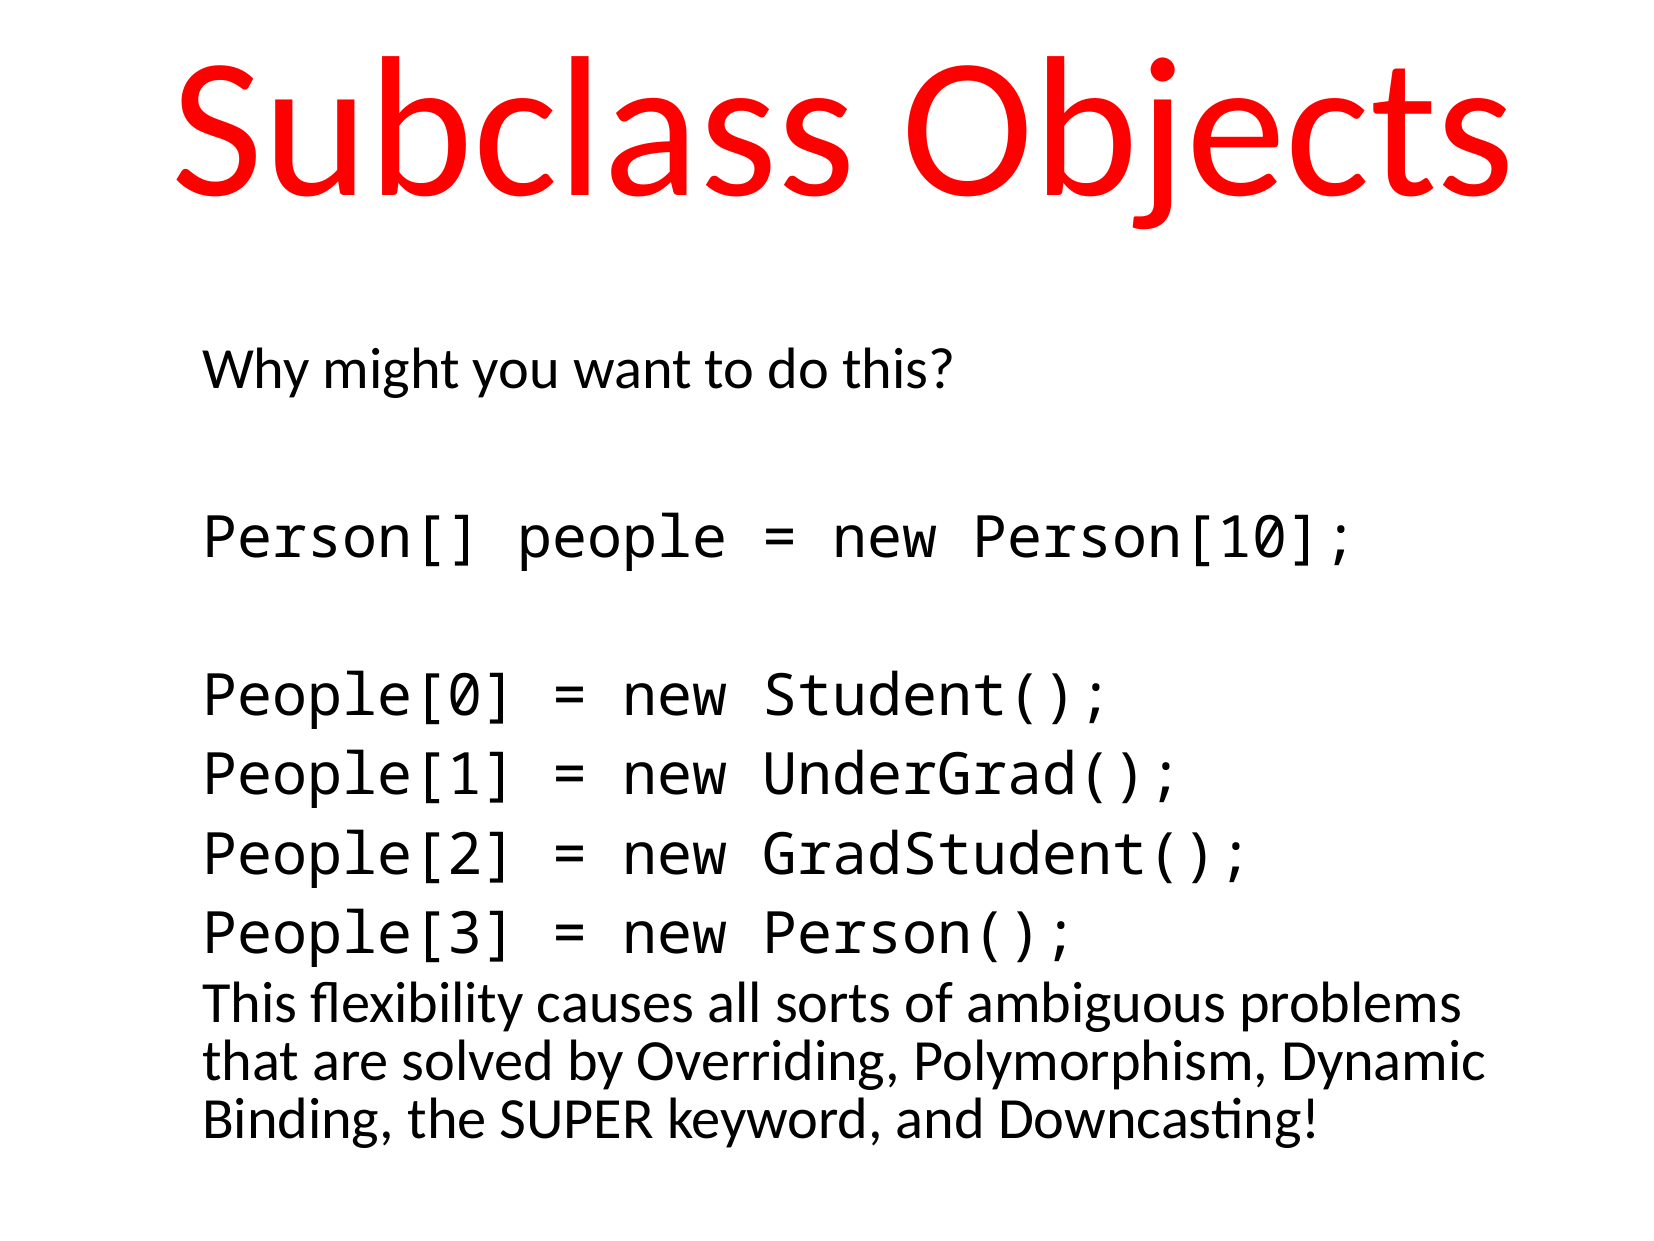

Subclass Objects
Why might you want to do this?
Person[] people = new Person[10];
People[0] = new Student();
People[1] = new UnderGrad();
People[2] = new GradStudent();
People[3] = new Person();
This flexibility causes all sorts of ambiguous problems that are solved by Overriding, Polymorphism, Dynamic Binding, the SUPER keyword, and Downcasting!